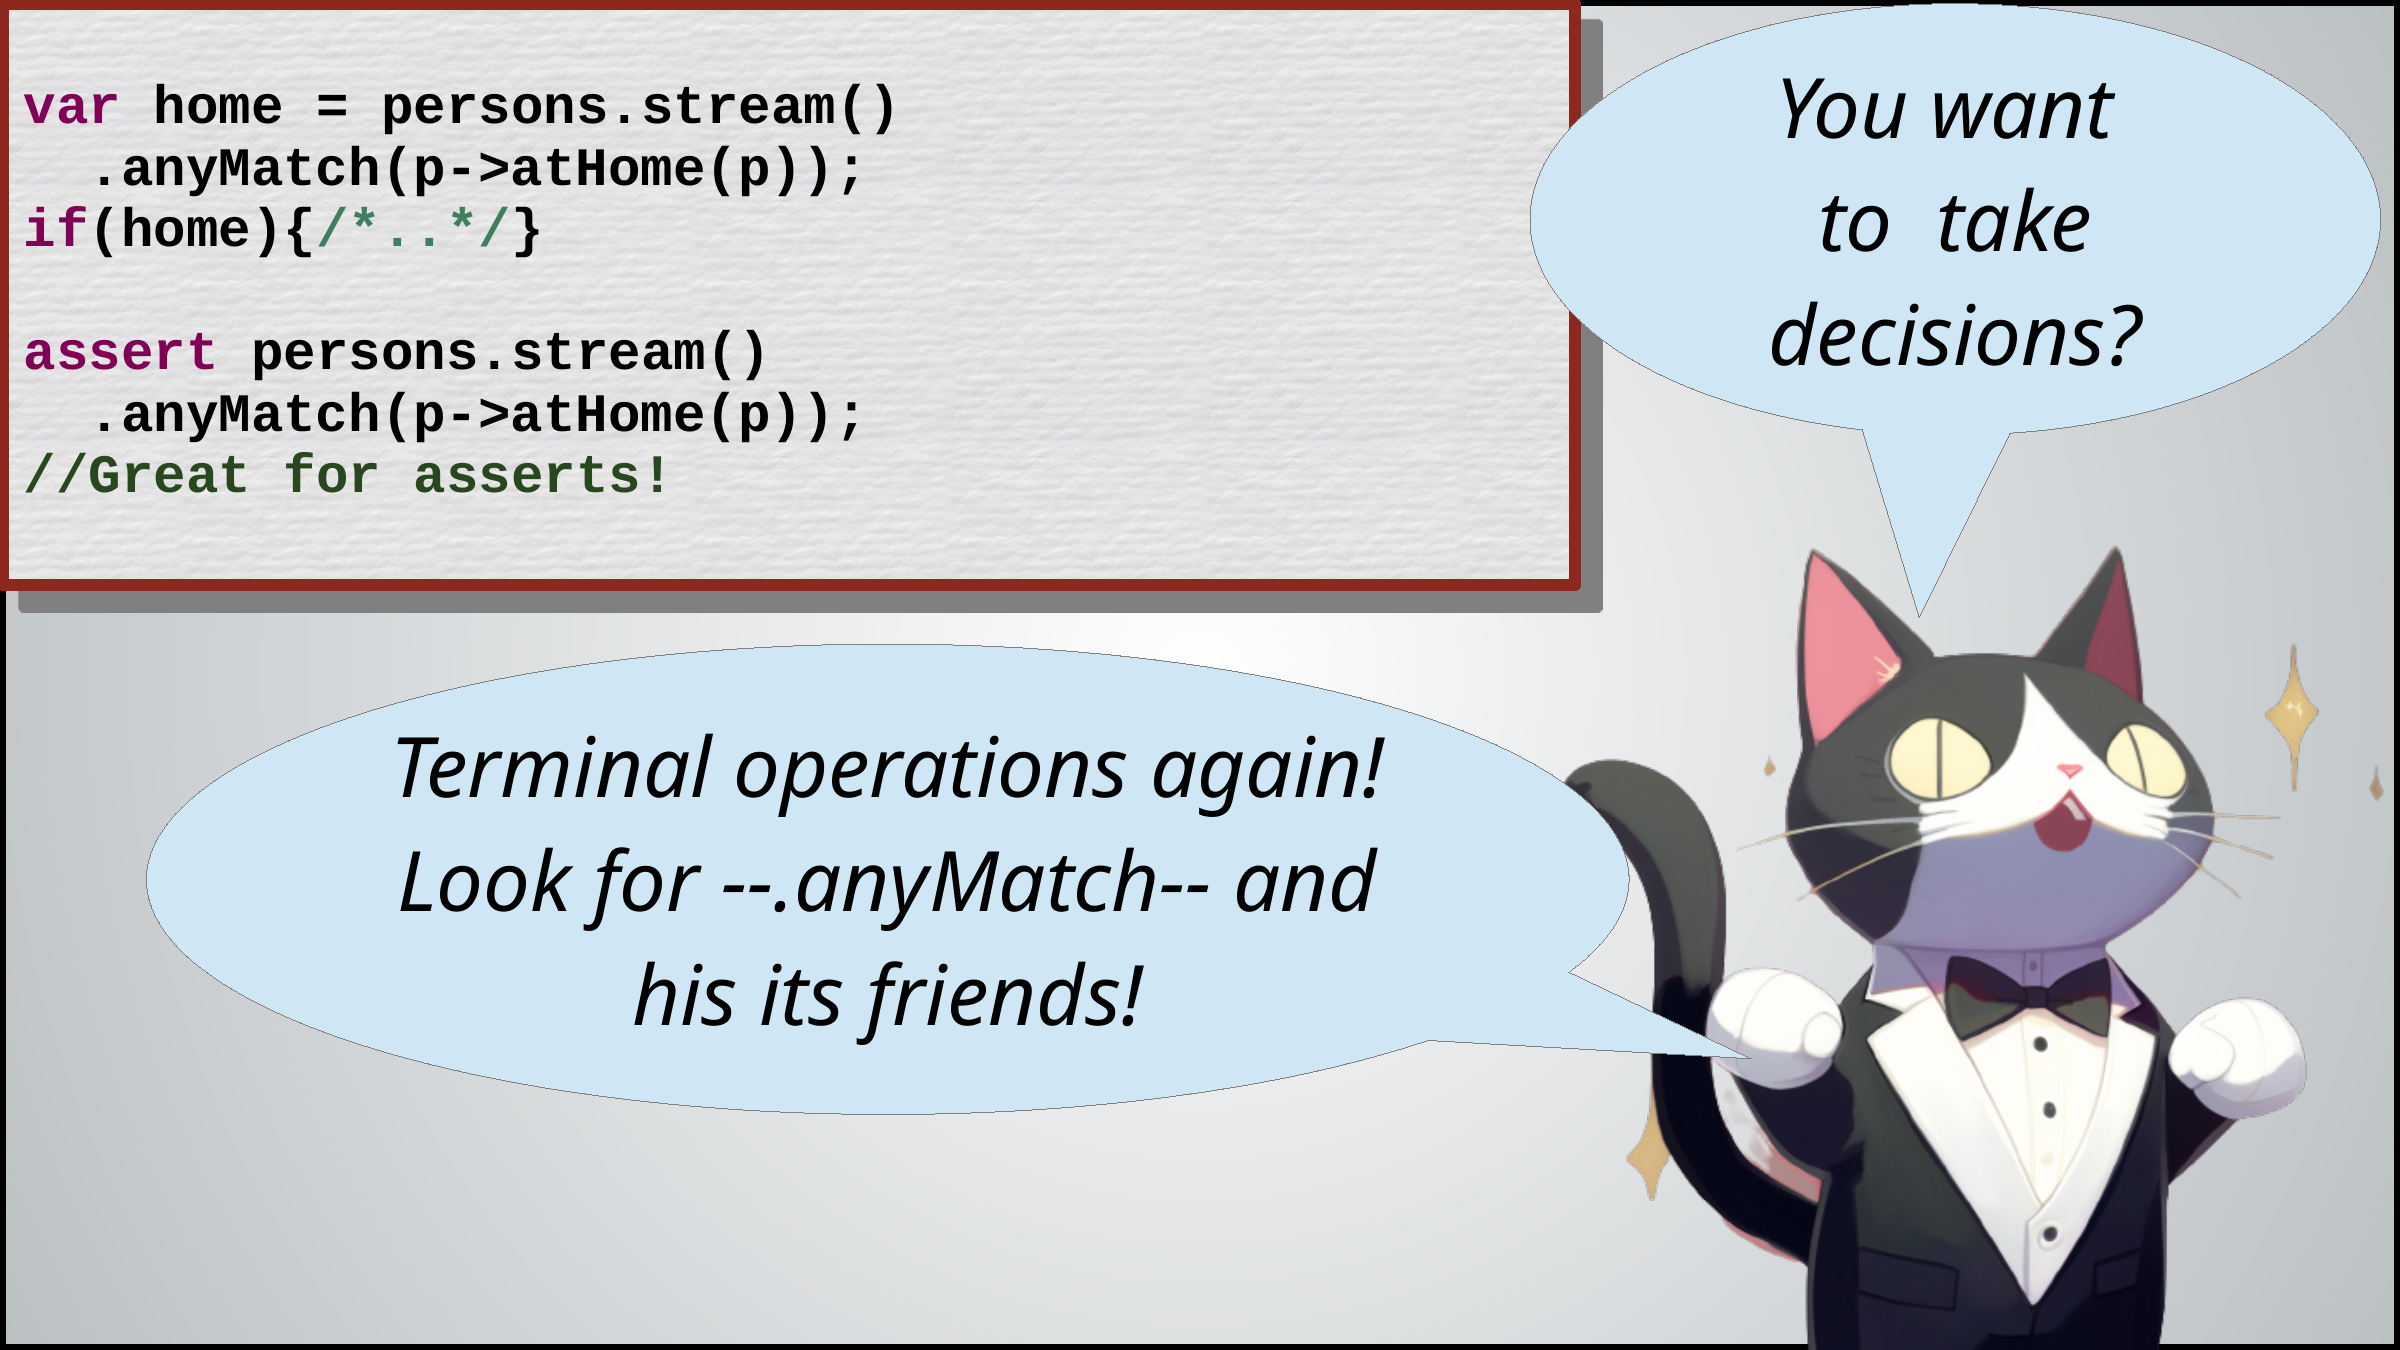

var home = persons.stream()
 .anyMatch(p->atHome(p));
if(home){/*..*/}
assert persons.stream()
 .anyMatch(p->atHome(p));
//Great for asserts!
You want
to take decisions?
Terminal operations again!
Look for --.anyMatch-- and his its friends!